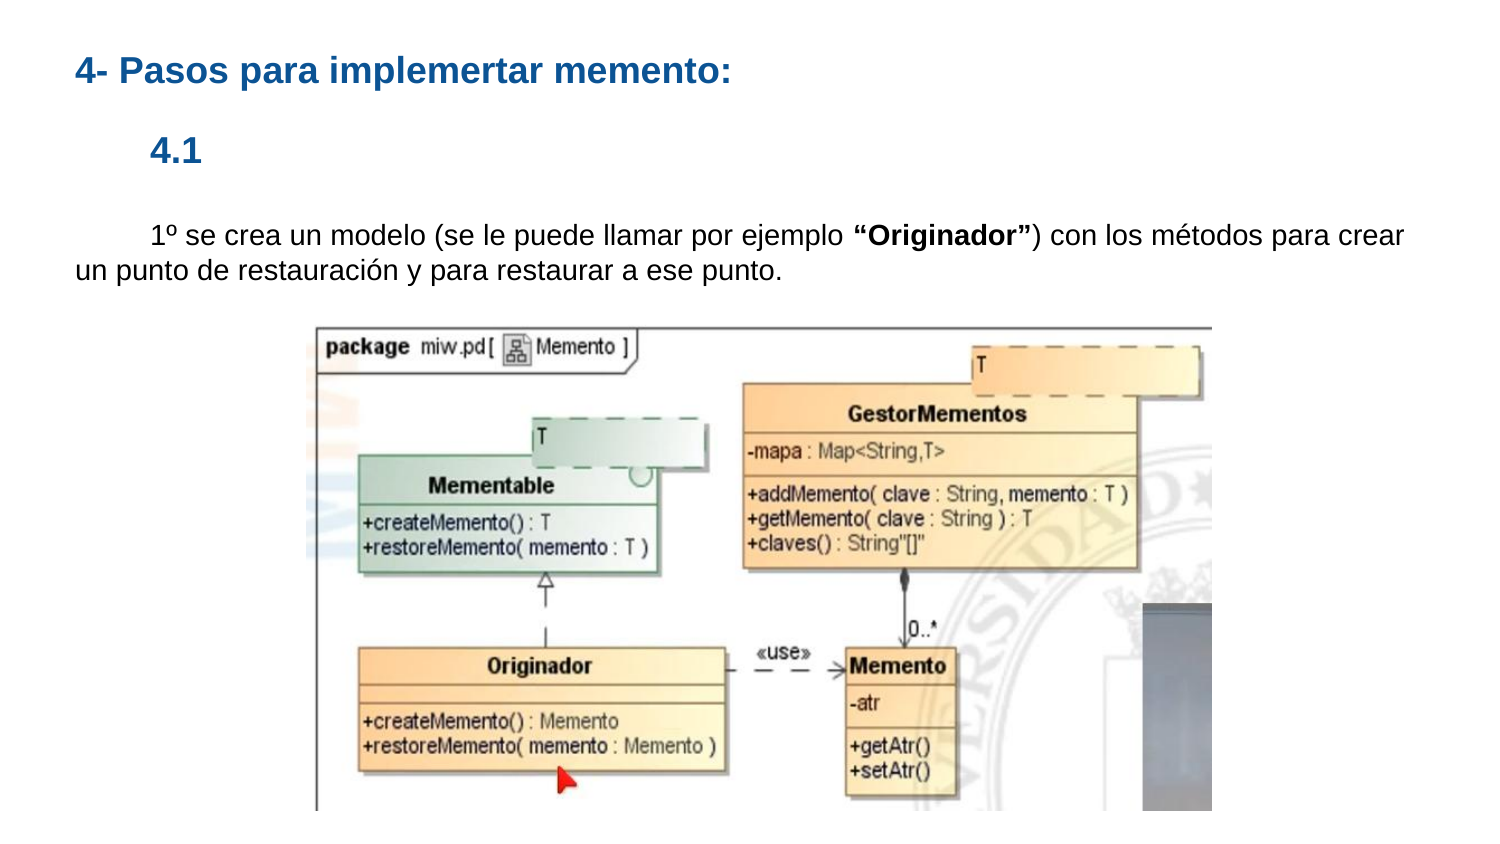

# 4- Pasos para implemertar memento:
4.1
1º se crea un modelo (se le puede llamar por ejemplo “Originador”) con los métodos para crear un punto de restauración y para restaurar a ese punto.